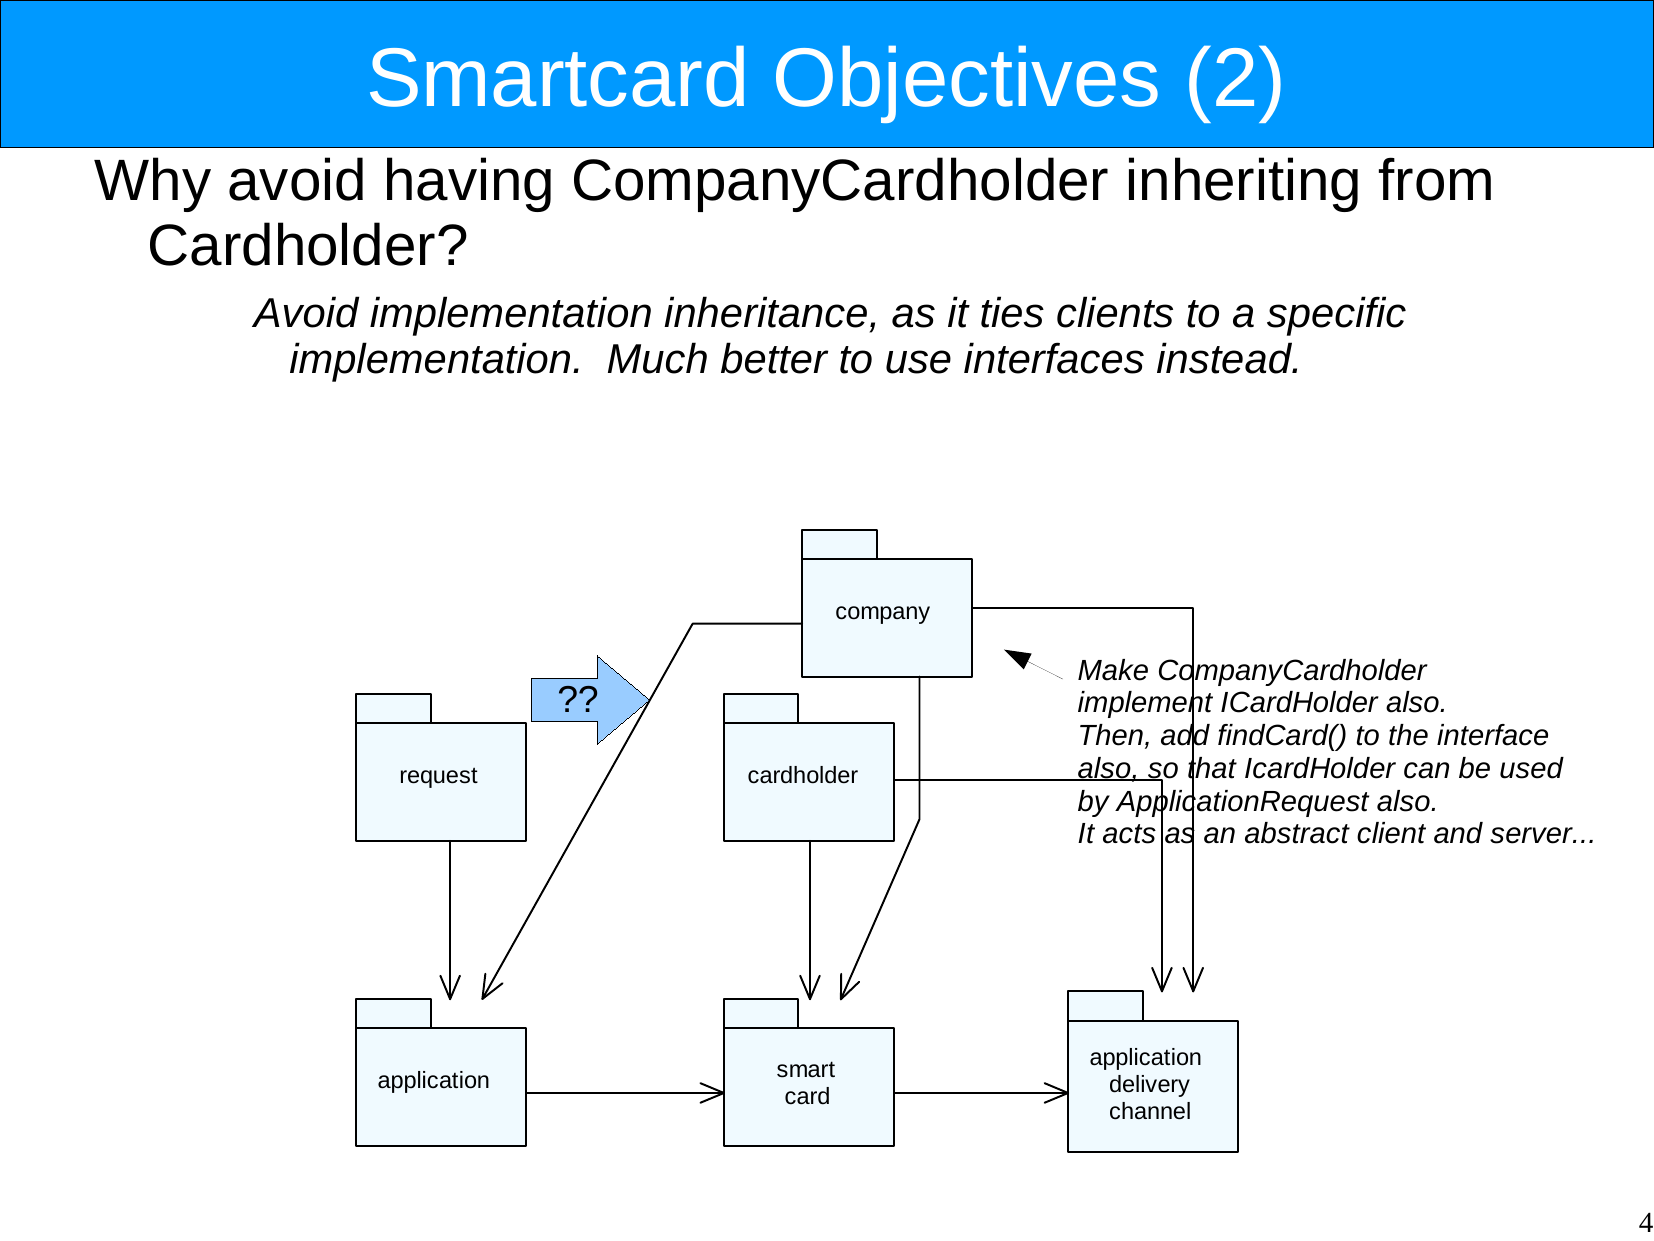

# Smartcard Objectives (2)
Why avoid having CompanyCardholder inheriting from Cardholder?
Avoid implementation inheritance, as it ties clients to a specific implementation. Much better to use interfaces instead.
Make CompanyCardholder
implement ICardHolder also.
Then, add findCard() to the interface
also, so that IcardHolder can be used
by ApplicationRequest also.
It acts as an abstract client and server...
??
4